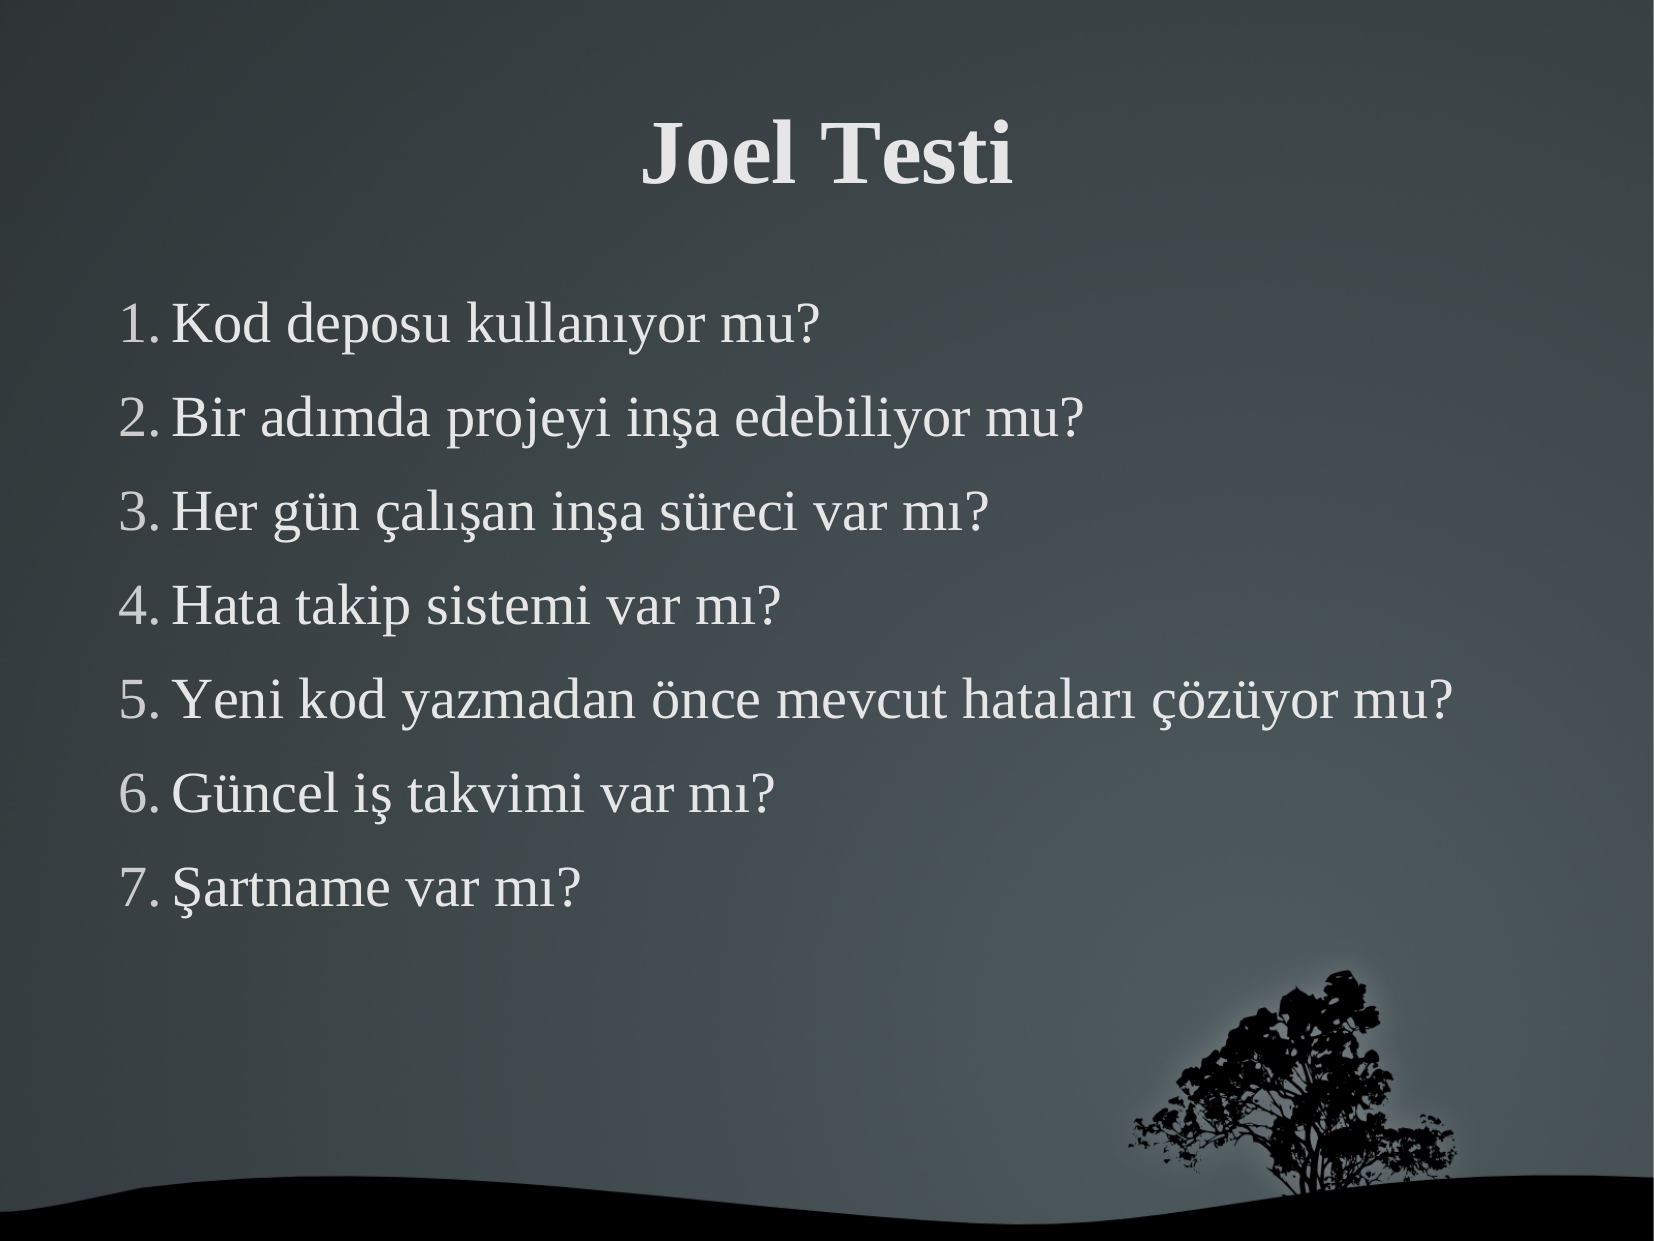

# Joel Testi
Kod deposu kullanıyor mu?
Bir adımda projeyi inşa edebiliyor mu?
Her gün çalışan inşa süreci var mı?
Hata takip sistemi var mı?
Yeni kod yazmadan önce mevcut hataları çözüyor mu?
Güncel iş takvimi var mı?
Şartname var mı?